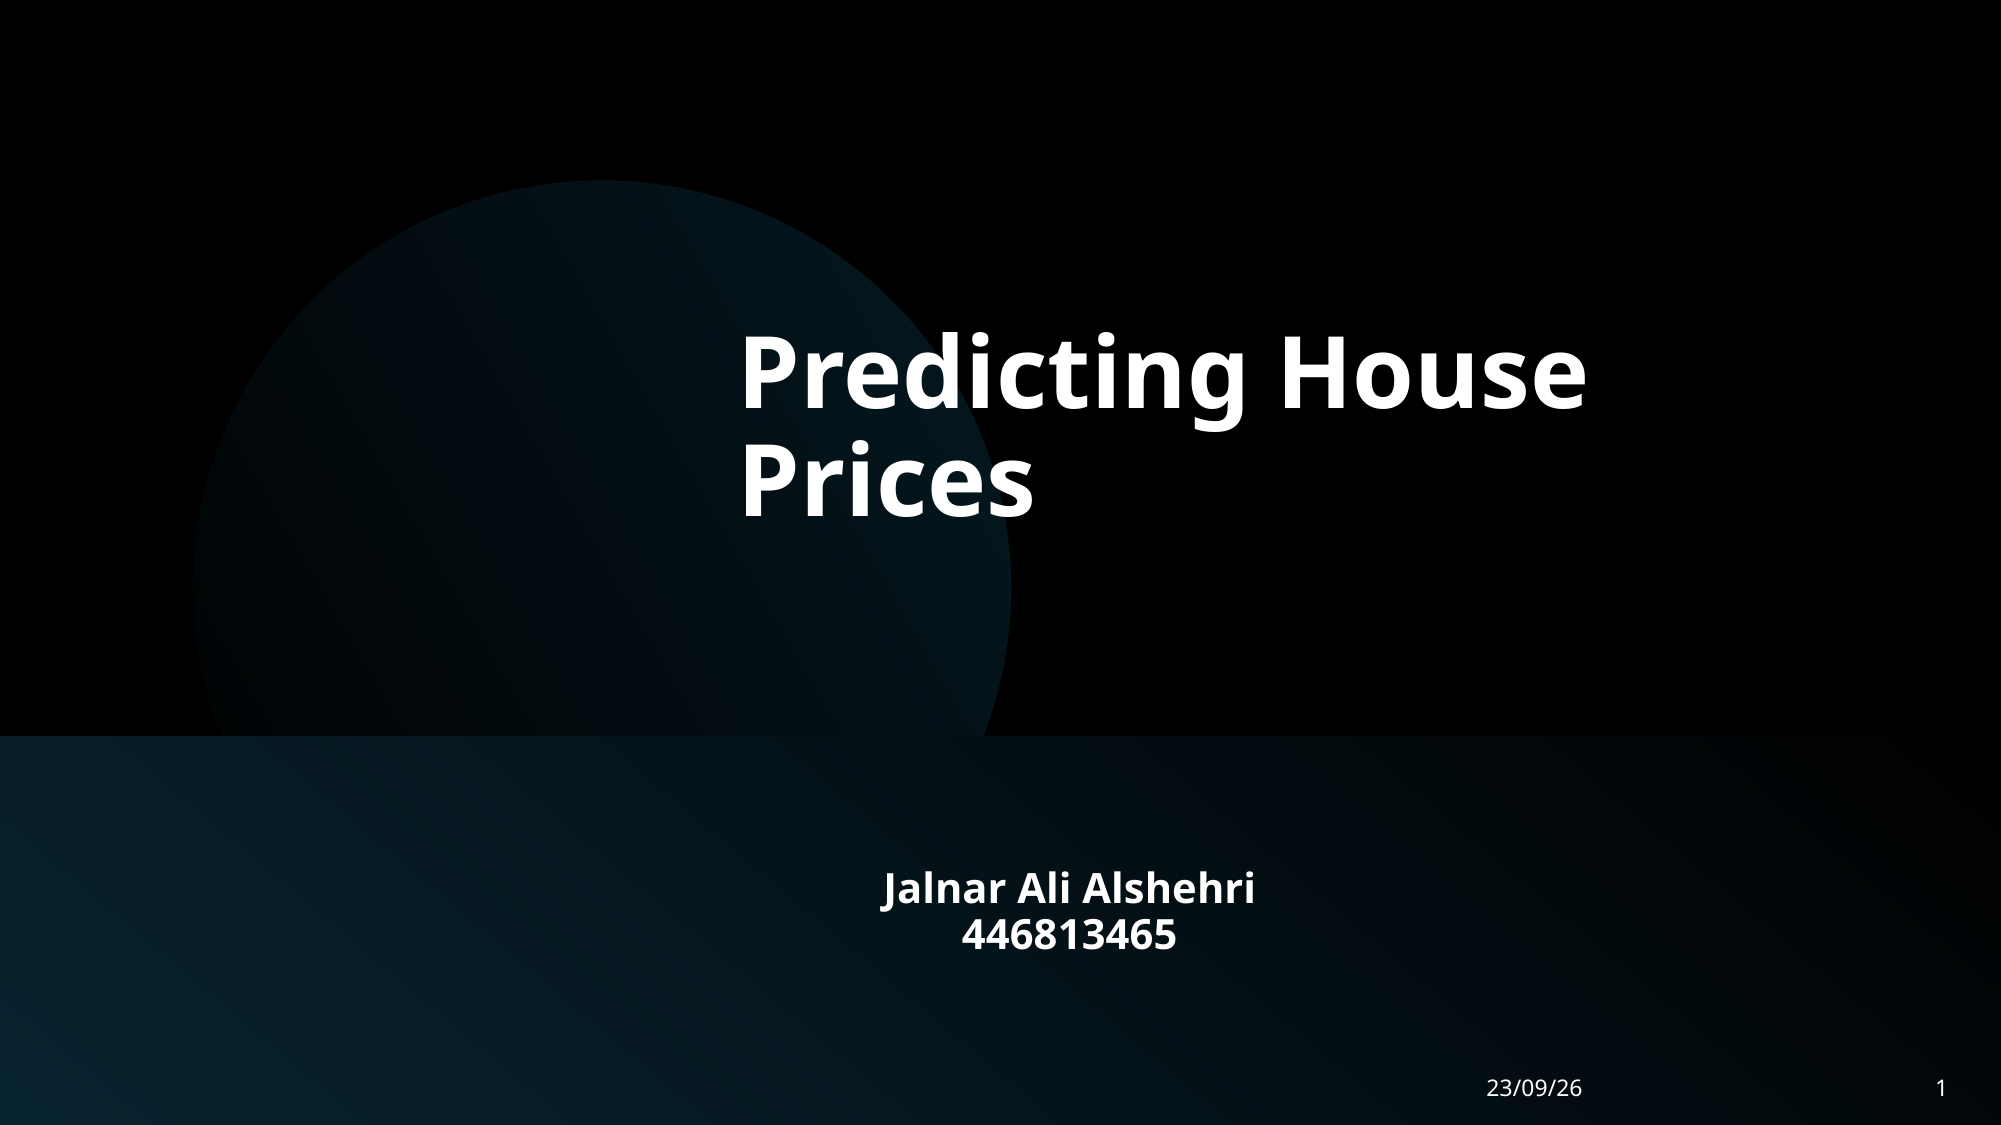

# Predicting House Prices
Jalnar Ali Alshehri
446813465
1